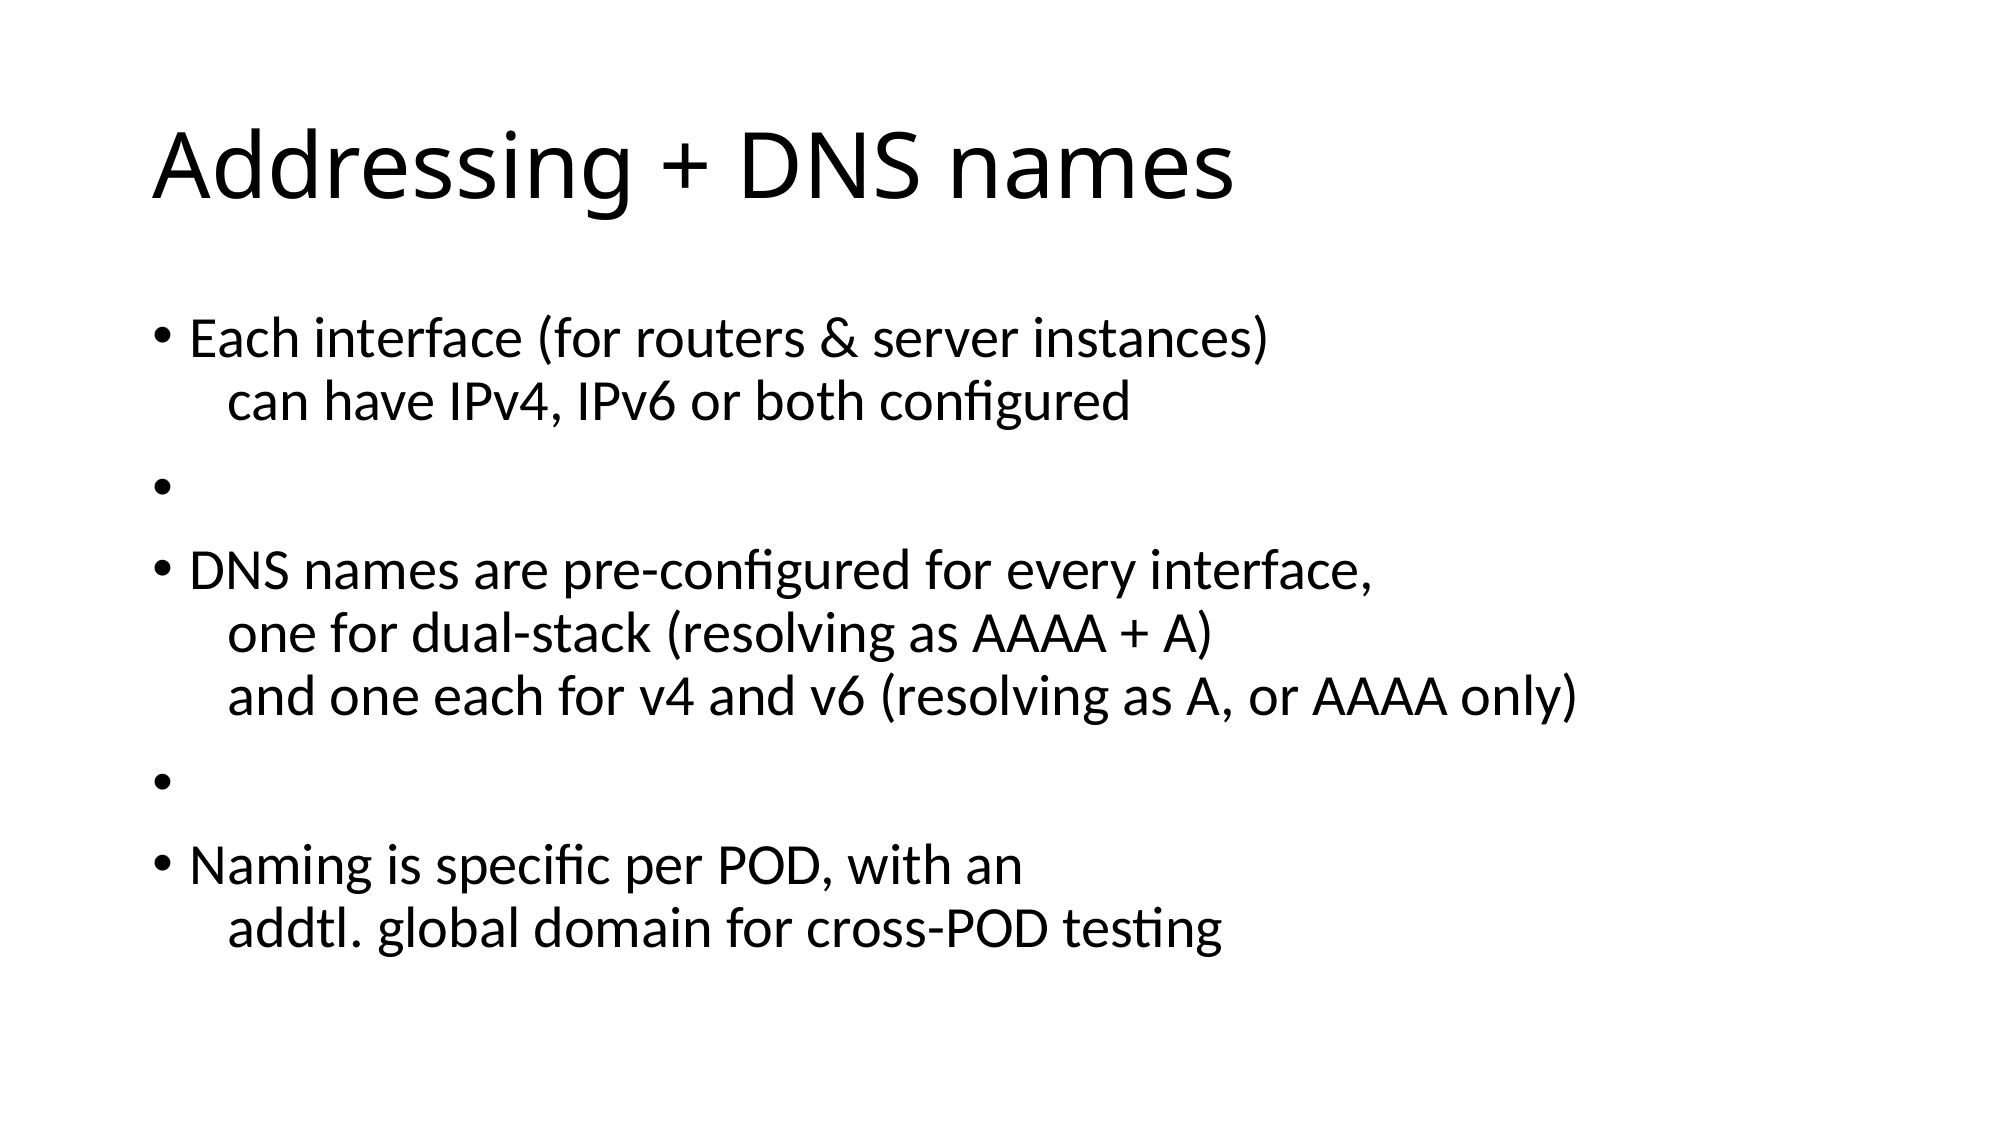

# Addressing + DNS names
Each interface (for routers & server instances)
can have IPv4, IPv6 or both configured
DNS names are pre-configured for every interface,
one for dual-stack (resolving as AAAA + A)
and one each for v4 and v6 (resolving as A, or AAAA only)
Naming is specific per POD, with an
addtl. global domain for cross-POD testing